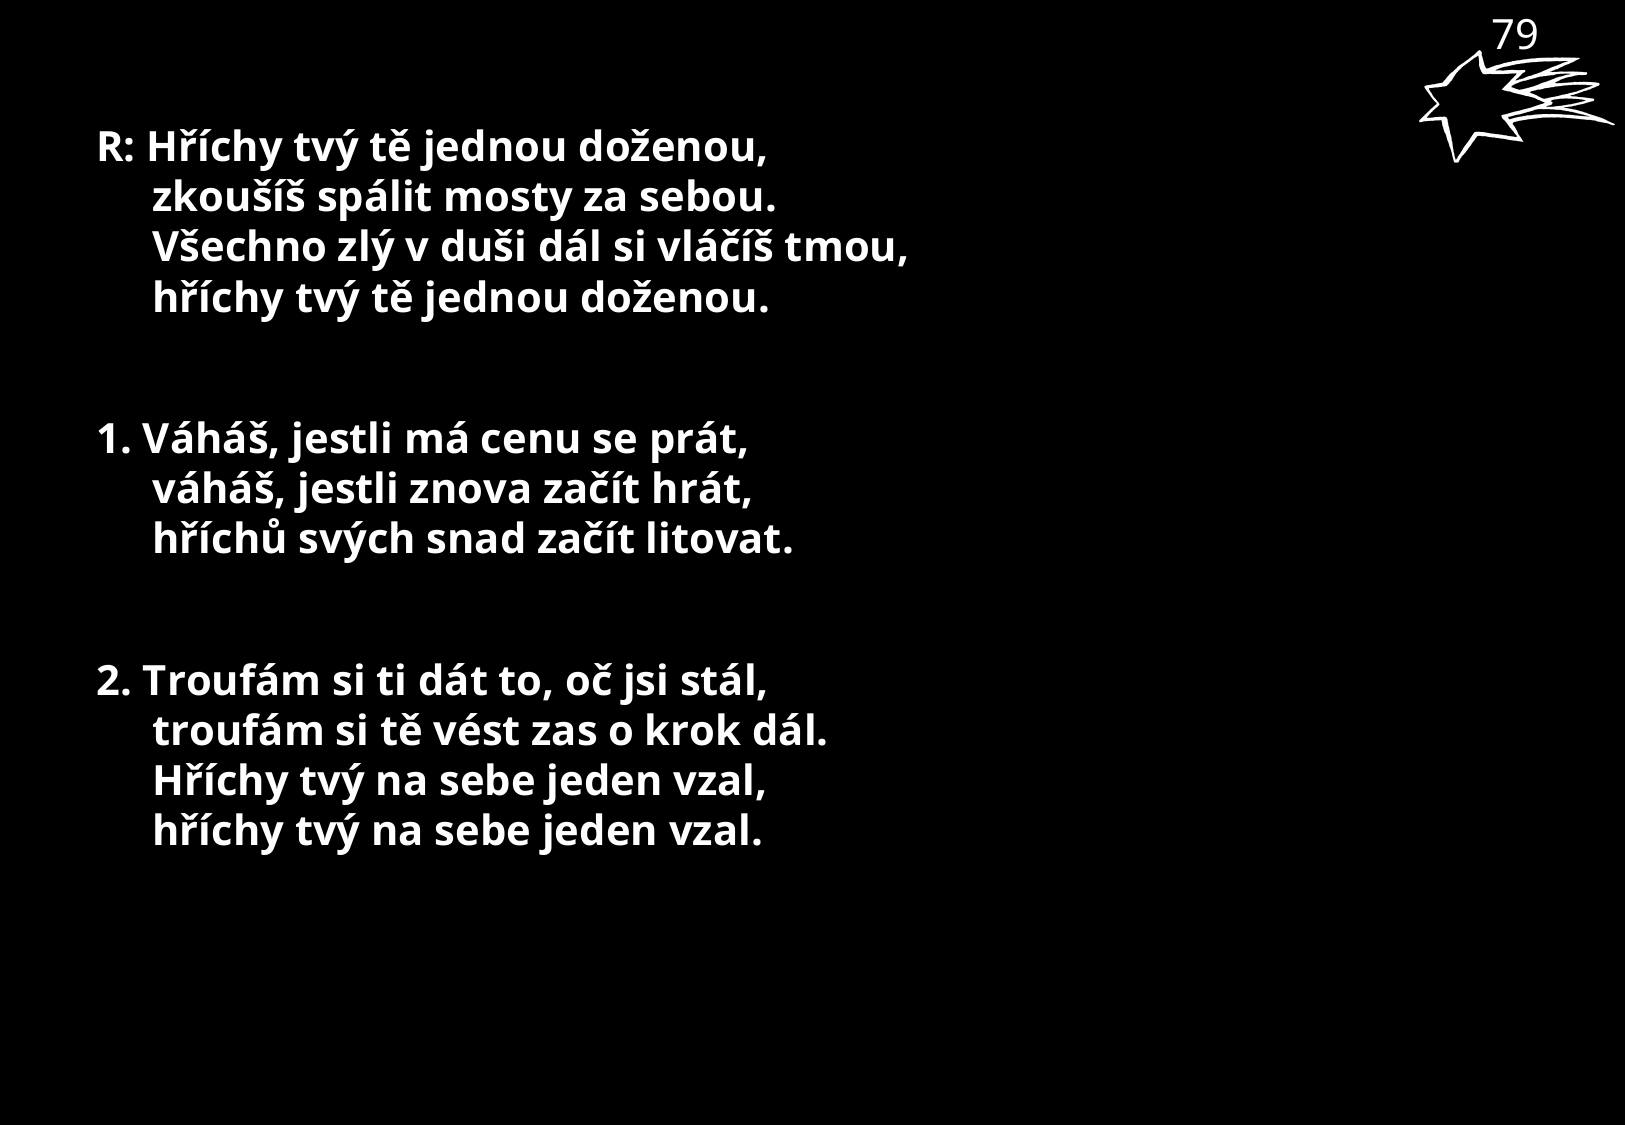

79
# R: Hříchy tvý tě jednou doženou, zkoušíš spálit mosty za sebou. Všechno zlý v duši dál si vláčíš tmou, hříchy tvý tě jednou doženou.
1. Váháš, jestli má cenu se prát,
váháš, jestli znova začít hrát,
hříchů svých snad začít litovat.
2. Troufám si ti dát to, oč jsi stál,
troufám si tě vést zas o krok dál.
Hříchy tvý na sebe jeden vzal,
hříchy tvý na sebe jeden vzal.